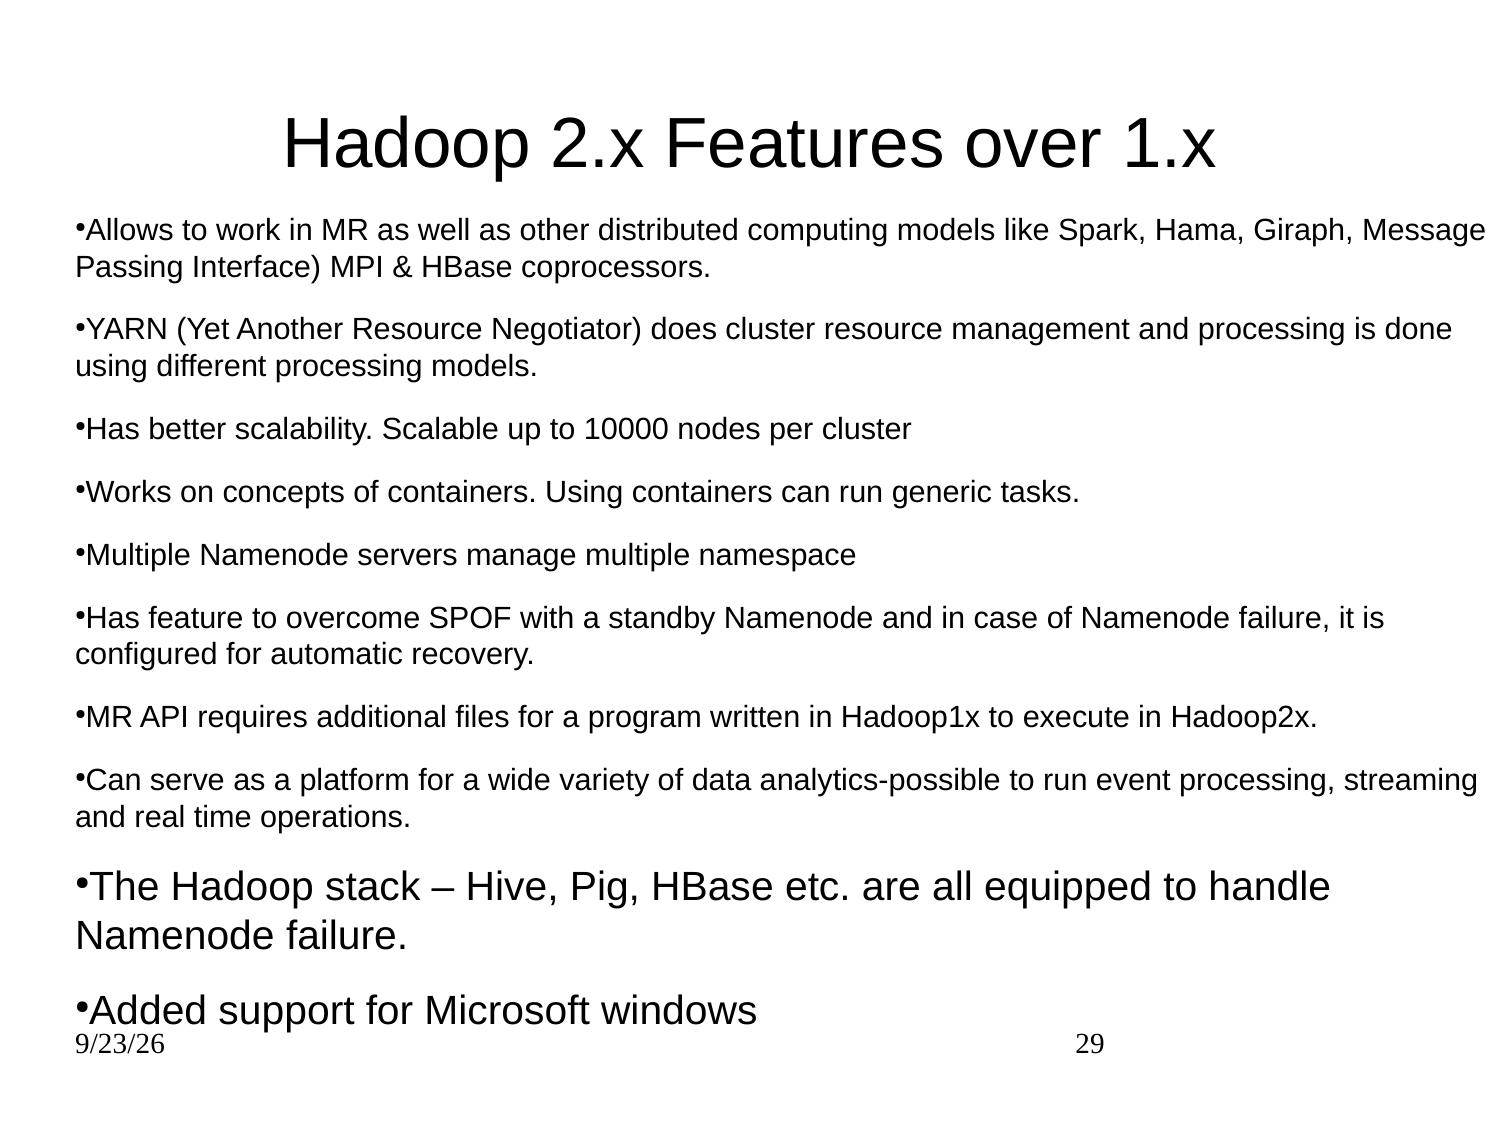

# Hadoop 2.x Features over 1.x
Allows to work in MR as well as other distributed computing models like Spark, Hama, Giraph, Message Passing Interface) MPI & HBase coprocessors.
YARN (Yet Another Resource Negotiator) does cluster resource management and processing is done using different processing models.
Has better scalability. Scalable up to 10000 nodes per cluster
Works on concepts of containers. Using containers can run generic tasks.
Multiple Namenode servers manage multiple namespace
Has feature to overcome SPOF with a standby Namenode and in case of Namenode failure, it is configured for automatic recovery.
MR API requires additional files for a program written in Hadoop1x to execute in Hadoop2x.
Can serve as a platform for a wide variety of data analytics-possible to run event processing, streaming and real time operations.
The Hadoop stack – Hive, Pig, HBase etc. are all equipped to handle Namenode failure.
Added support for Microsoft windows